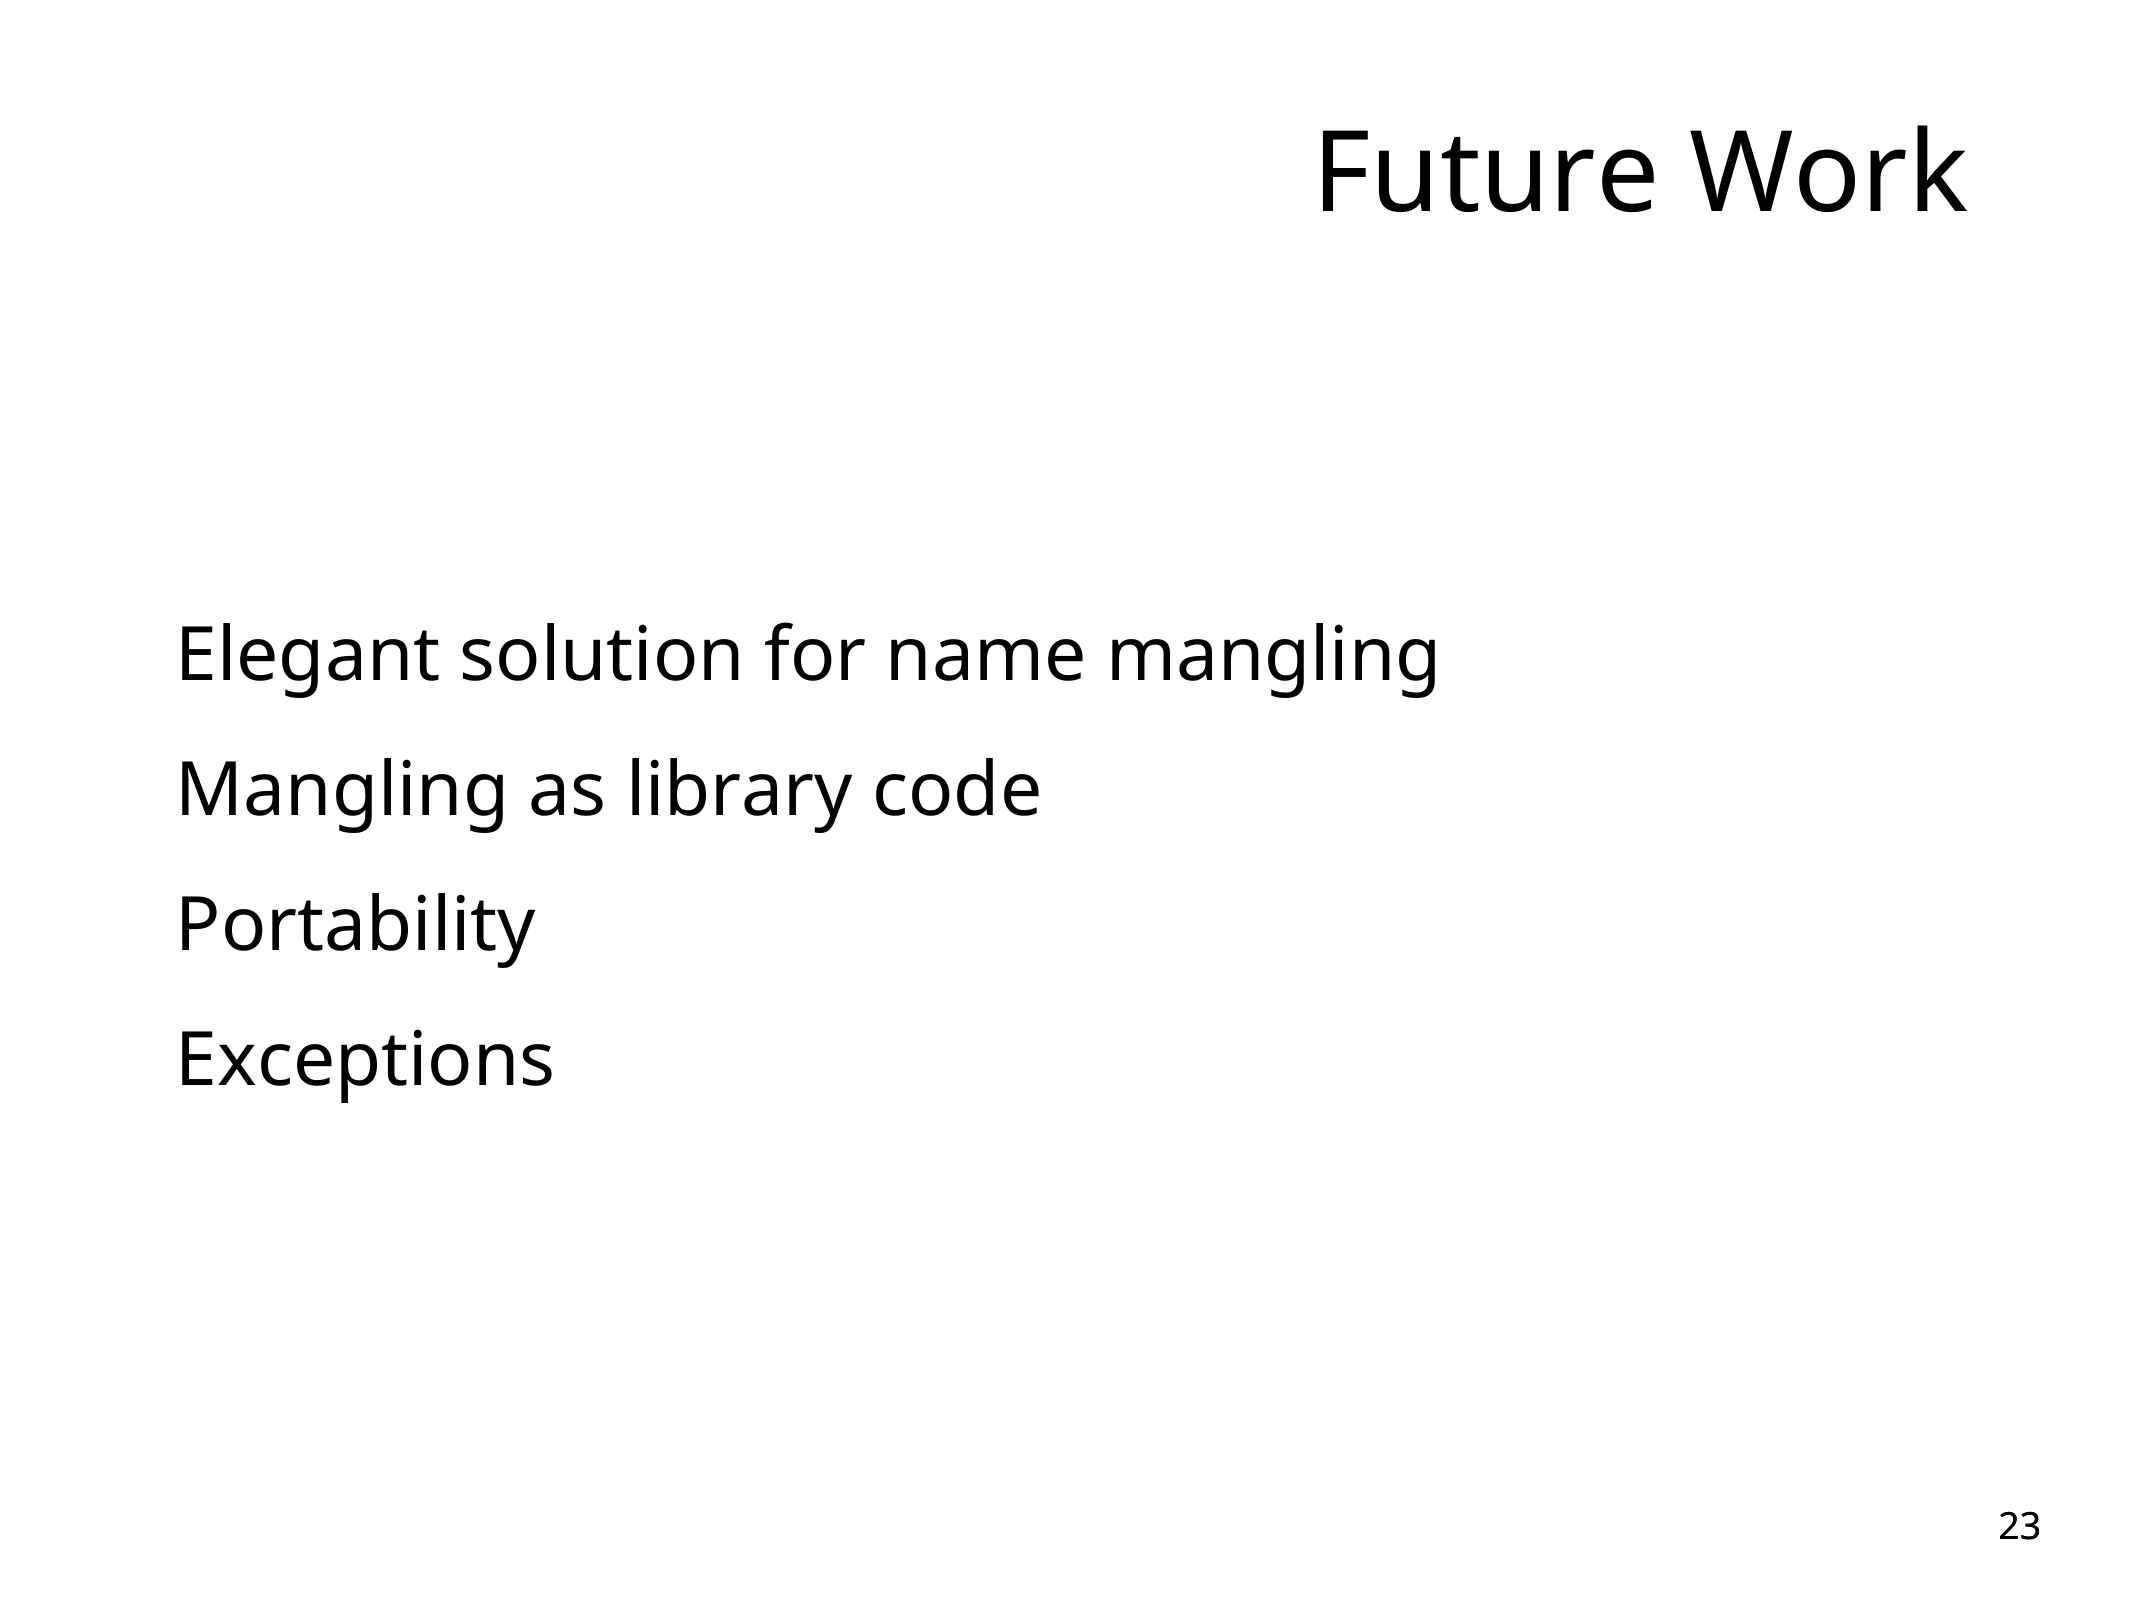

# Future Work
Elegant solution for name mangling
Mangling as library code
Portability
Exceptions
23